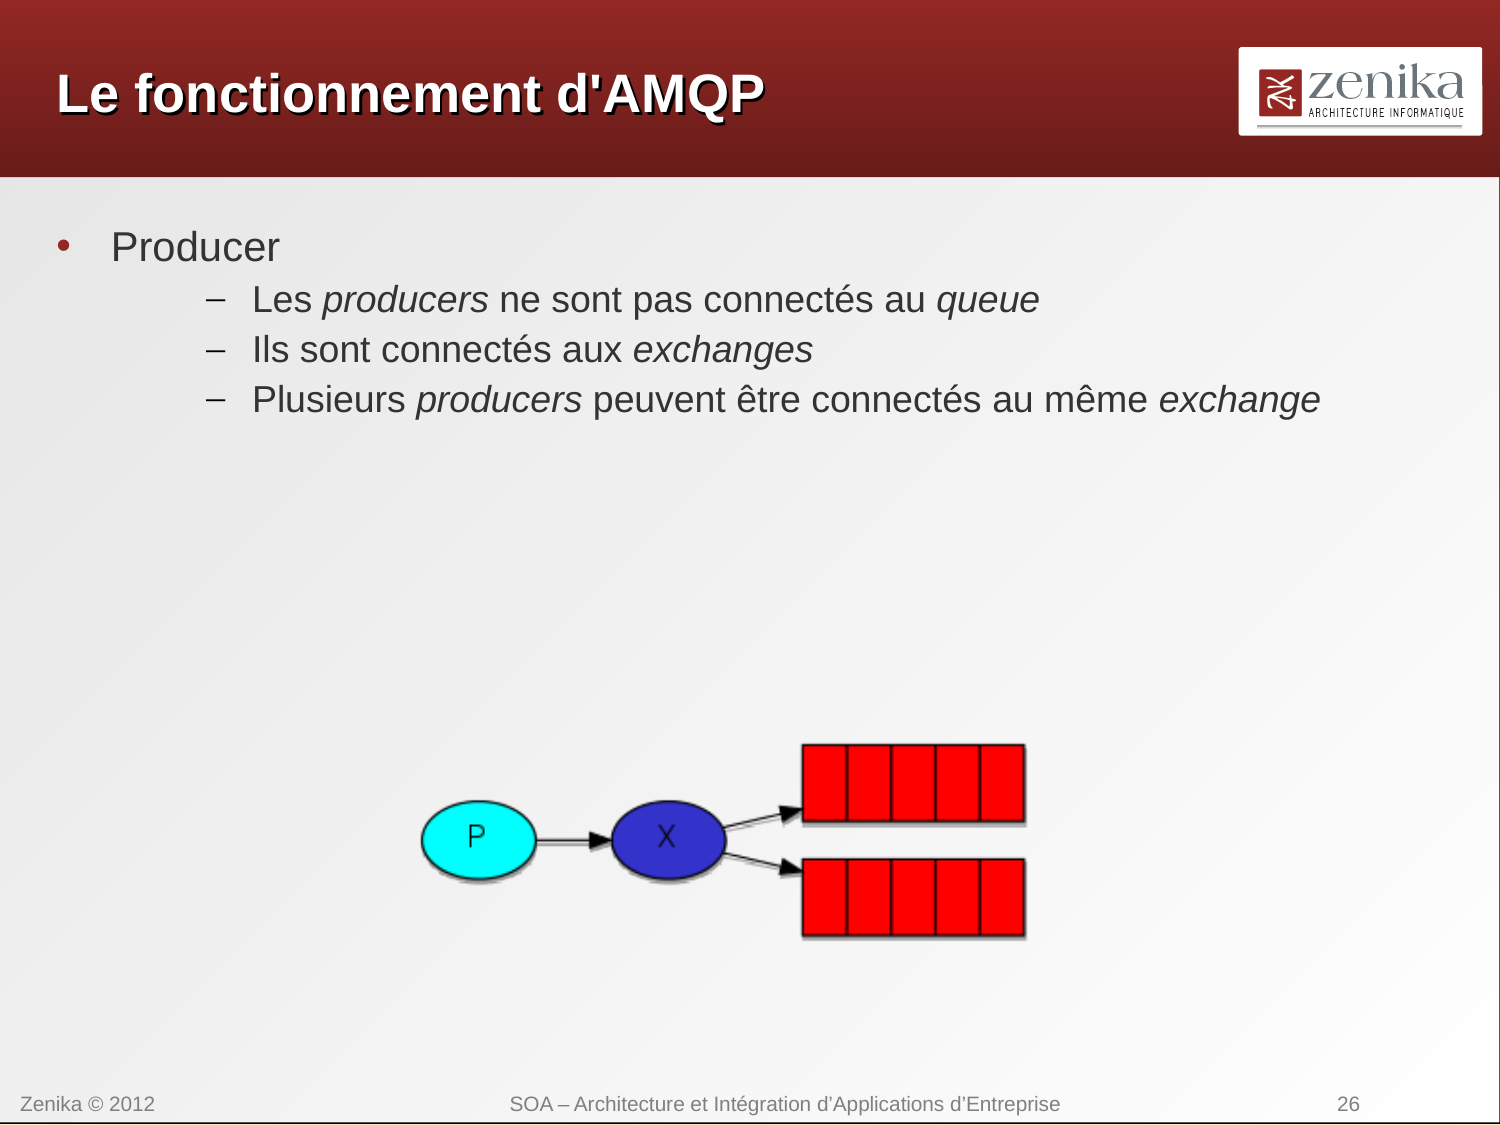

Le fonctionnement d'AMQP
Producer
Les producers ne sont pas connectés au queue
Ils sont connectés aux exchanges
Plusieurs producers peuvent être connectés au même exchange